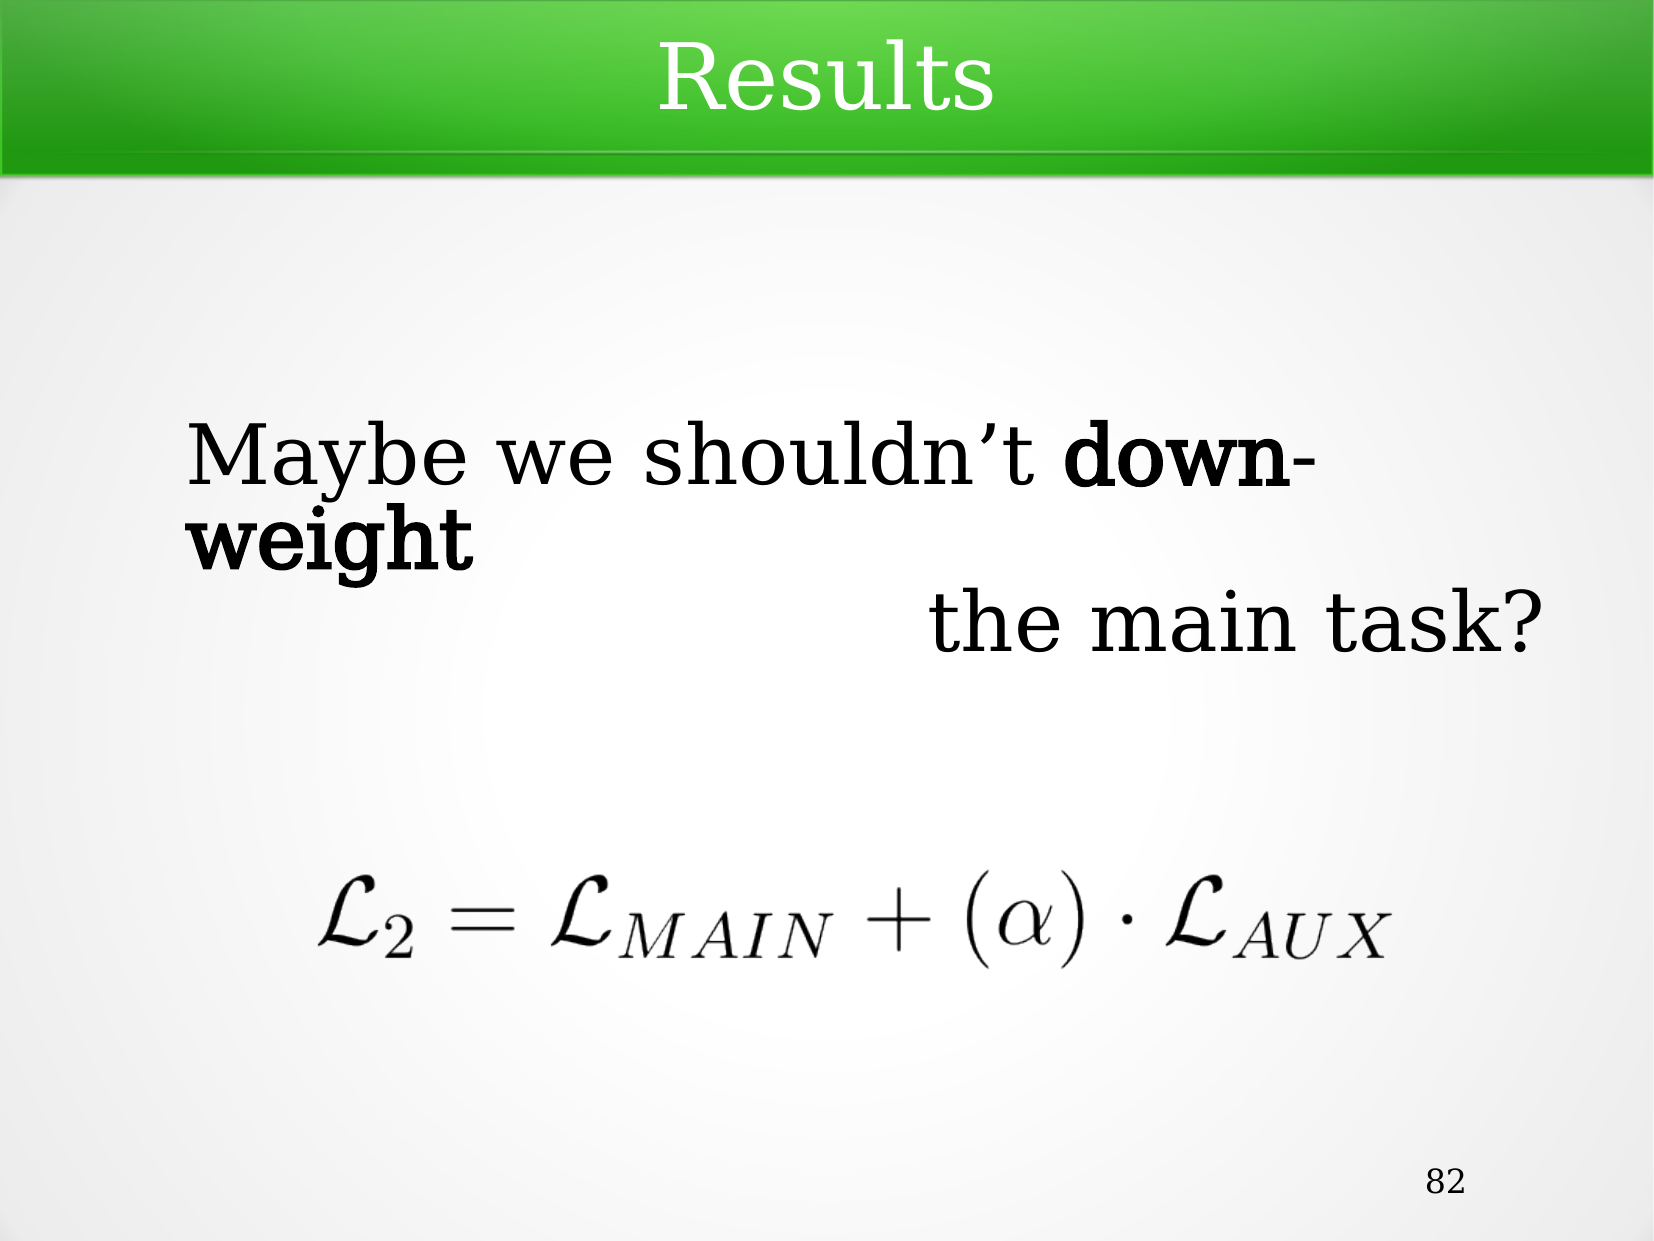

# Results
Maybe we shouldn’t down-weight
 the main task?